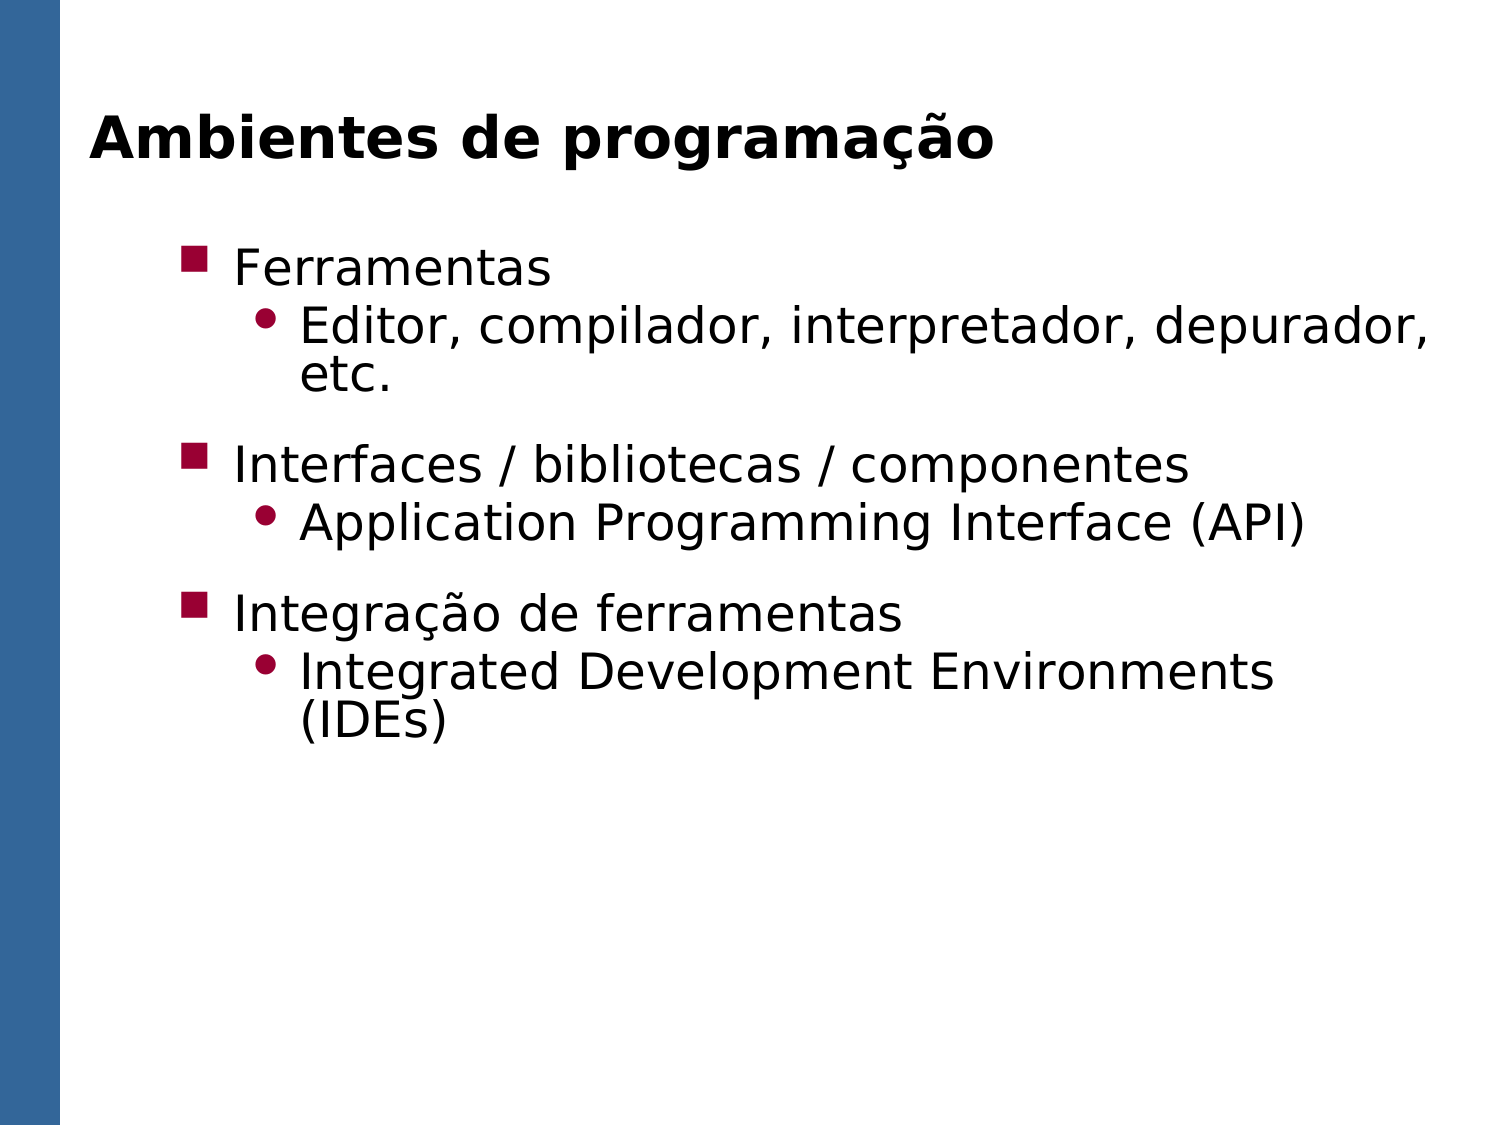

# Ambientes de programação
Ferramentas
Editor, compilador, interpretador, depurador, etc.
Interfaces / bibliotecas / componentes
Application Programming Interface (API)
Integração de ferramentas
Integrated Development Environments (IDEs)